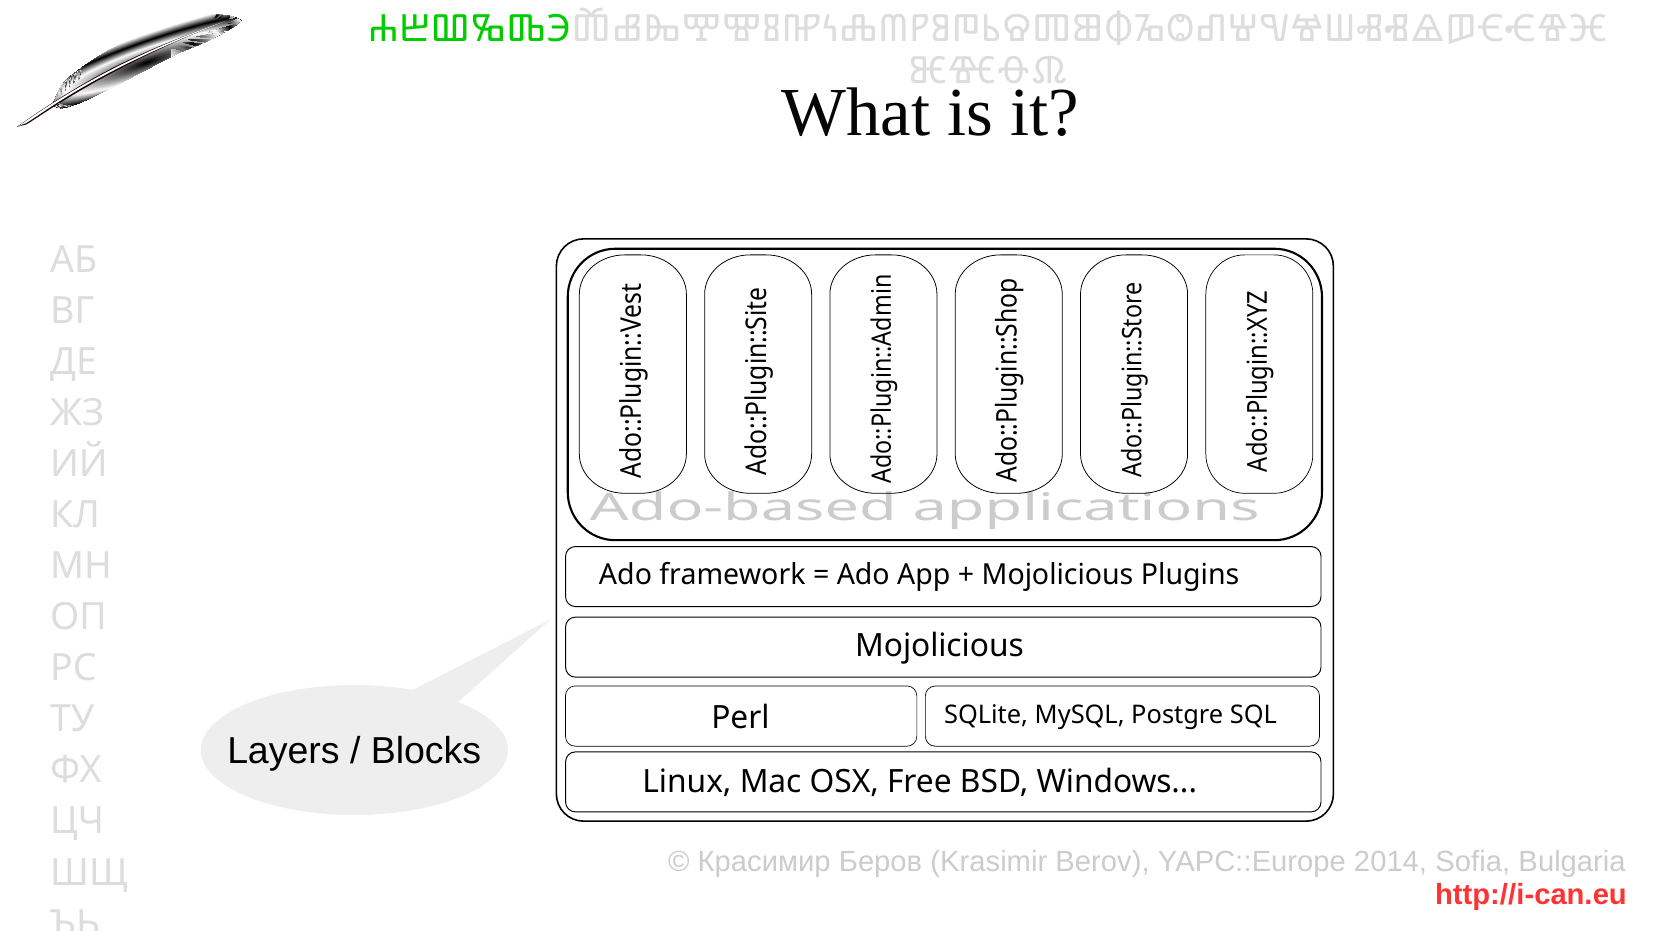

# What is it?
Layers / Blocks